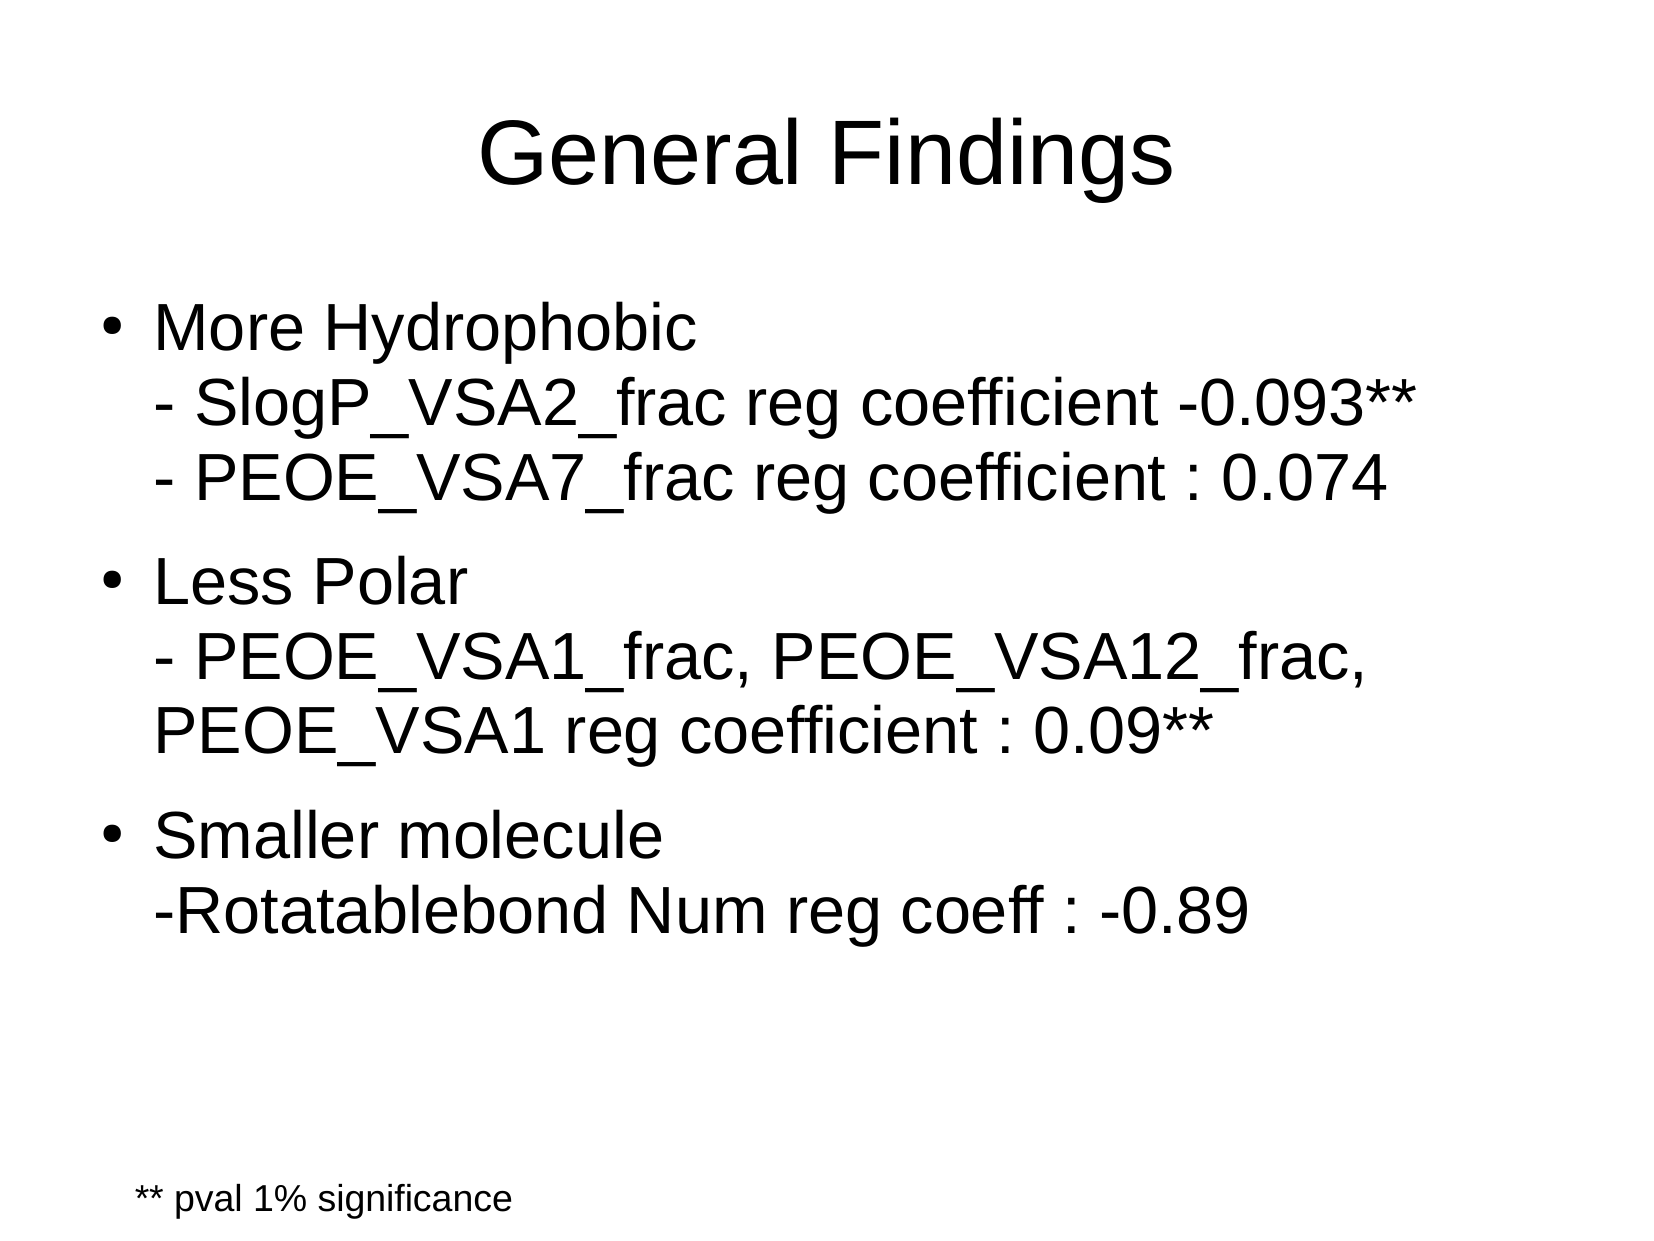

# General Findings
More Hydrophobic
- SlogP_VSA2_frac reg coefficient -0.093**
- PEOE_VSA7_frac reg coefficient : 0.074
Less Polar
- PEOE_VSA1_frac, PEOE_VSA12_frac, PEOE_VSA1 reg coefficient : 0.09**
Smaller molecule
-Rotatablebond Num reg coeff : -0.89
** pval 1% significance